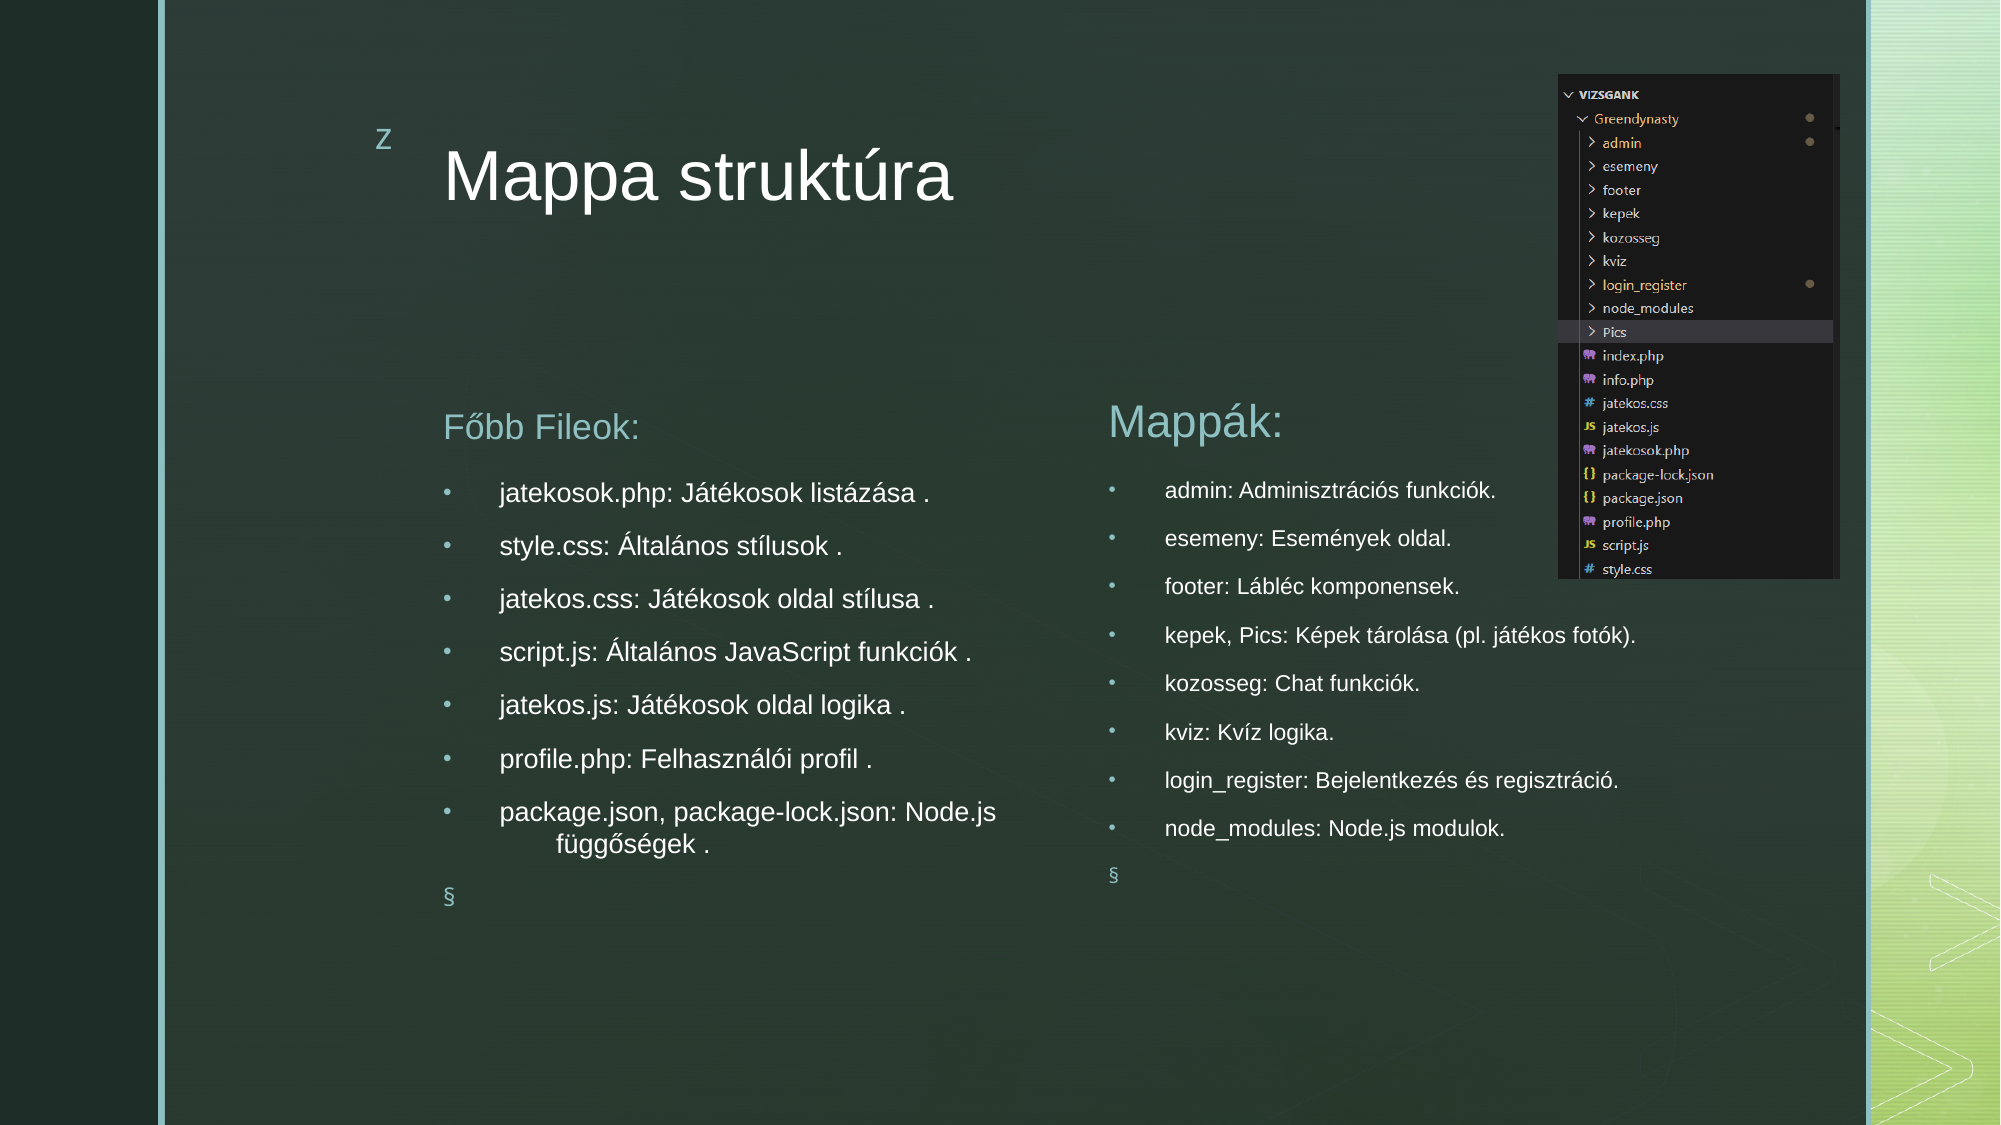

# Mappa struktúra
Főbb Fileok:
Mappák:
jatekosok.php: Játékosok listázása .
style.css: Általános stílusok .
jatekos.css: Játékosok oldal stílusa .
script.js: Általános JavaScript funkciók .
jatekos.js: Játékosok oldal logika .
profile.php: Felhasználói profil .
package.json, package-lock.json: Node.js függőségek .
admin: Adminisztrációs funkciók.
esemeny: Események oldal.
footer: Lábléc komponensek.
kepek, Pics: Képek tárolása (pl. játékos fotók).
kozosseg: Chat funkciók.
kviz: Kvíz logika.
login_register: Bejelentkezés és regisztráció.
node_modules: Node.js modulok.